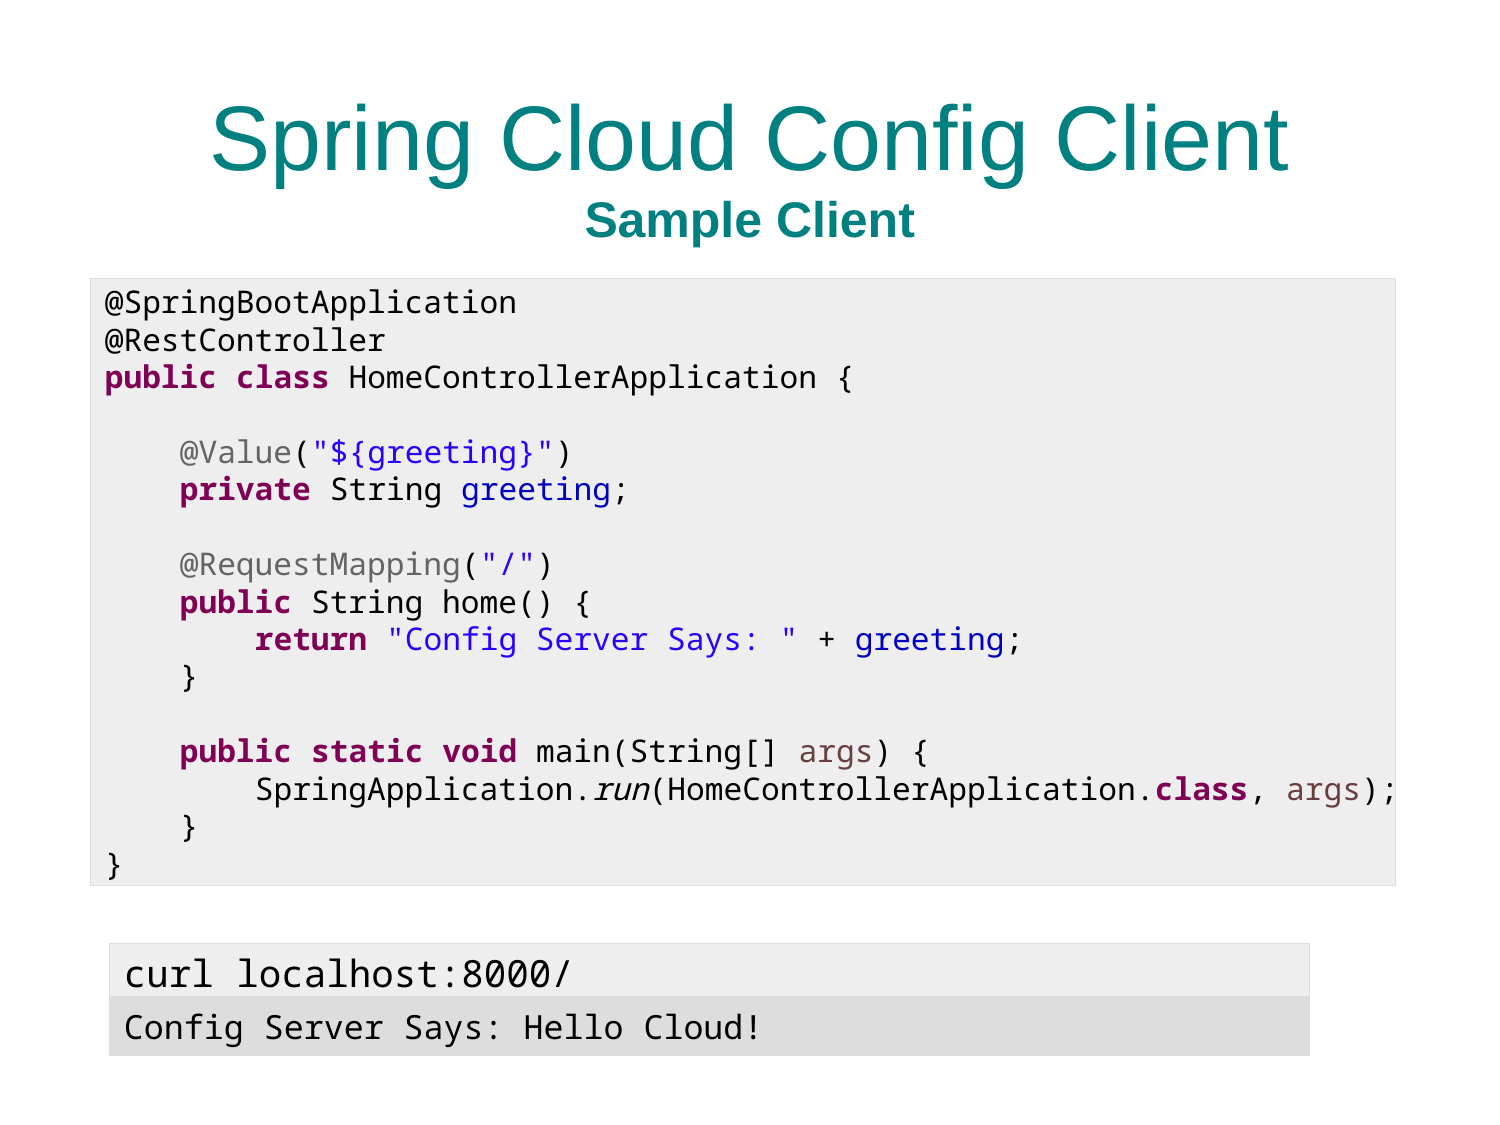

# Spring Cloud Config Client
Sample Client
@SpringBootApplication
@RestController
public class HomeControllerApplication {
	@Value("${greeting}")
	private String greeting;
	@RequestMapping("/")
	public String home() {
		return "Config Server Says: " + greeting;
	}
	public static void main(String[] args) {
 SpringApplication.run(HomeControllerApplication.class, args);
 }
}
curl localhost:8000/
Config Server Says: Hello Cloud!